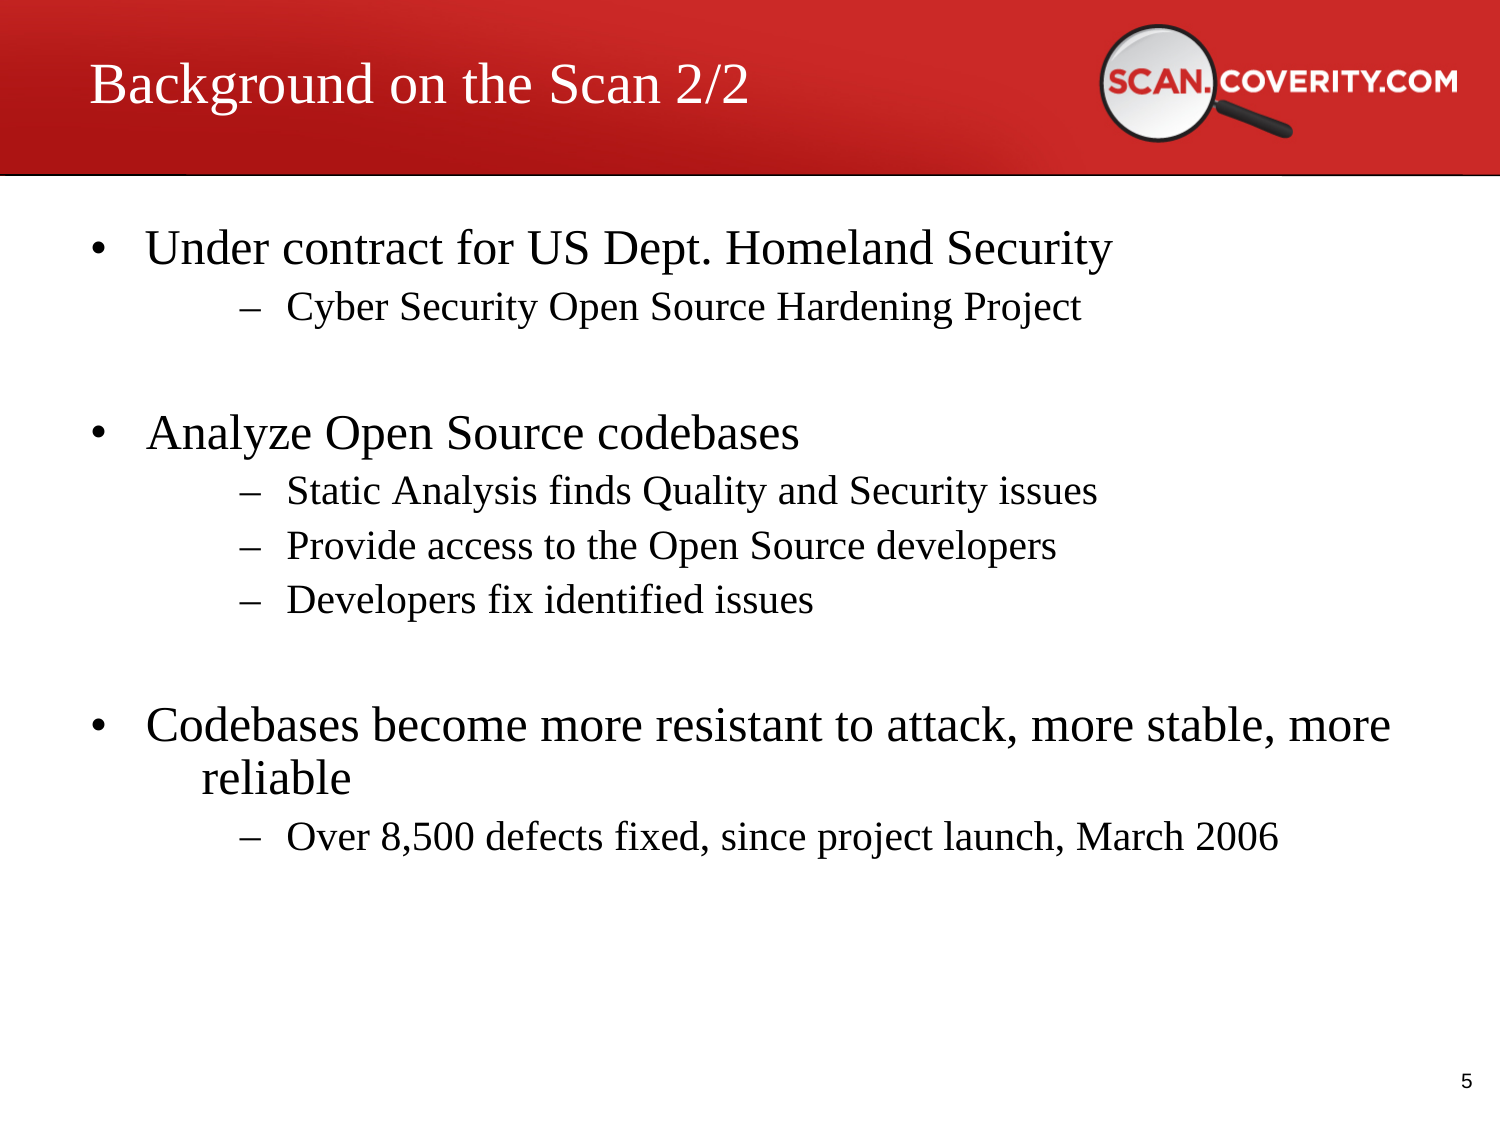

# Background on the Scan 2/2
 Under contract for US Dept. Homeland Security
Cyber Security Open Source Hardening Project
Analyze Open Source codebases
Static Analysis finds Quality and Security issues
Provide access to the Open Source developers
Developers fix identified issues
Codebases become more resistant to attack, more stable, more reliable
Over 8,500 defects fixed, since project launch, March 2006
5